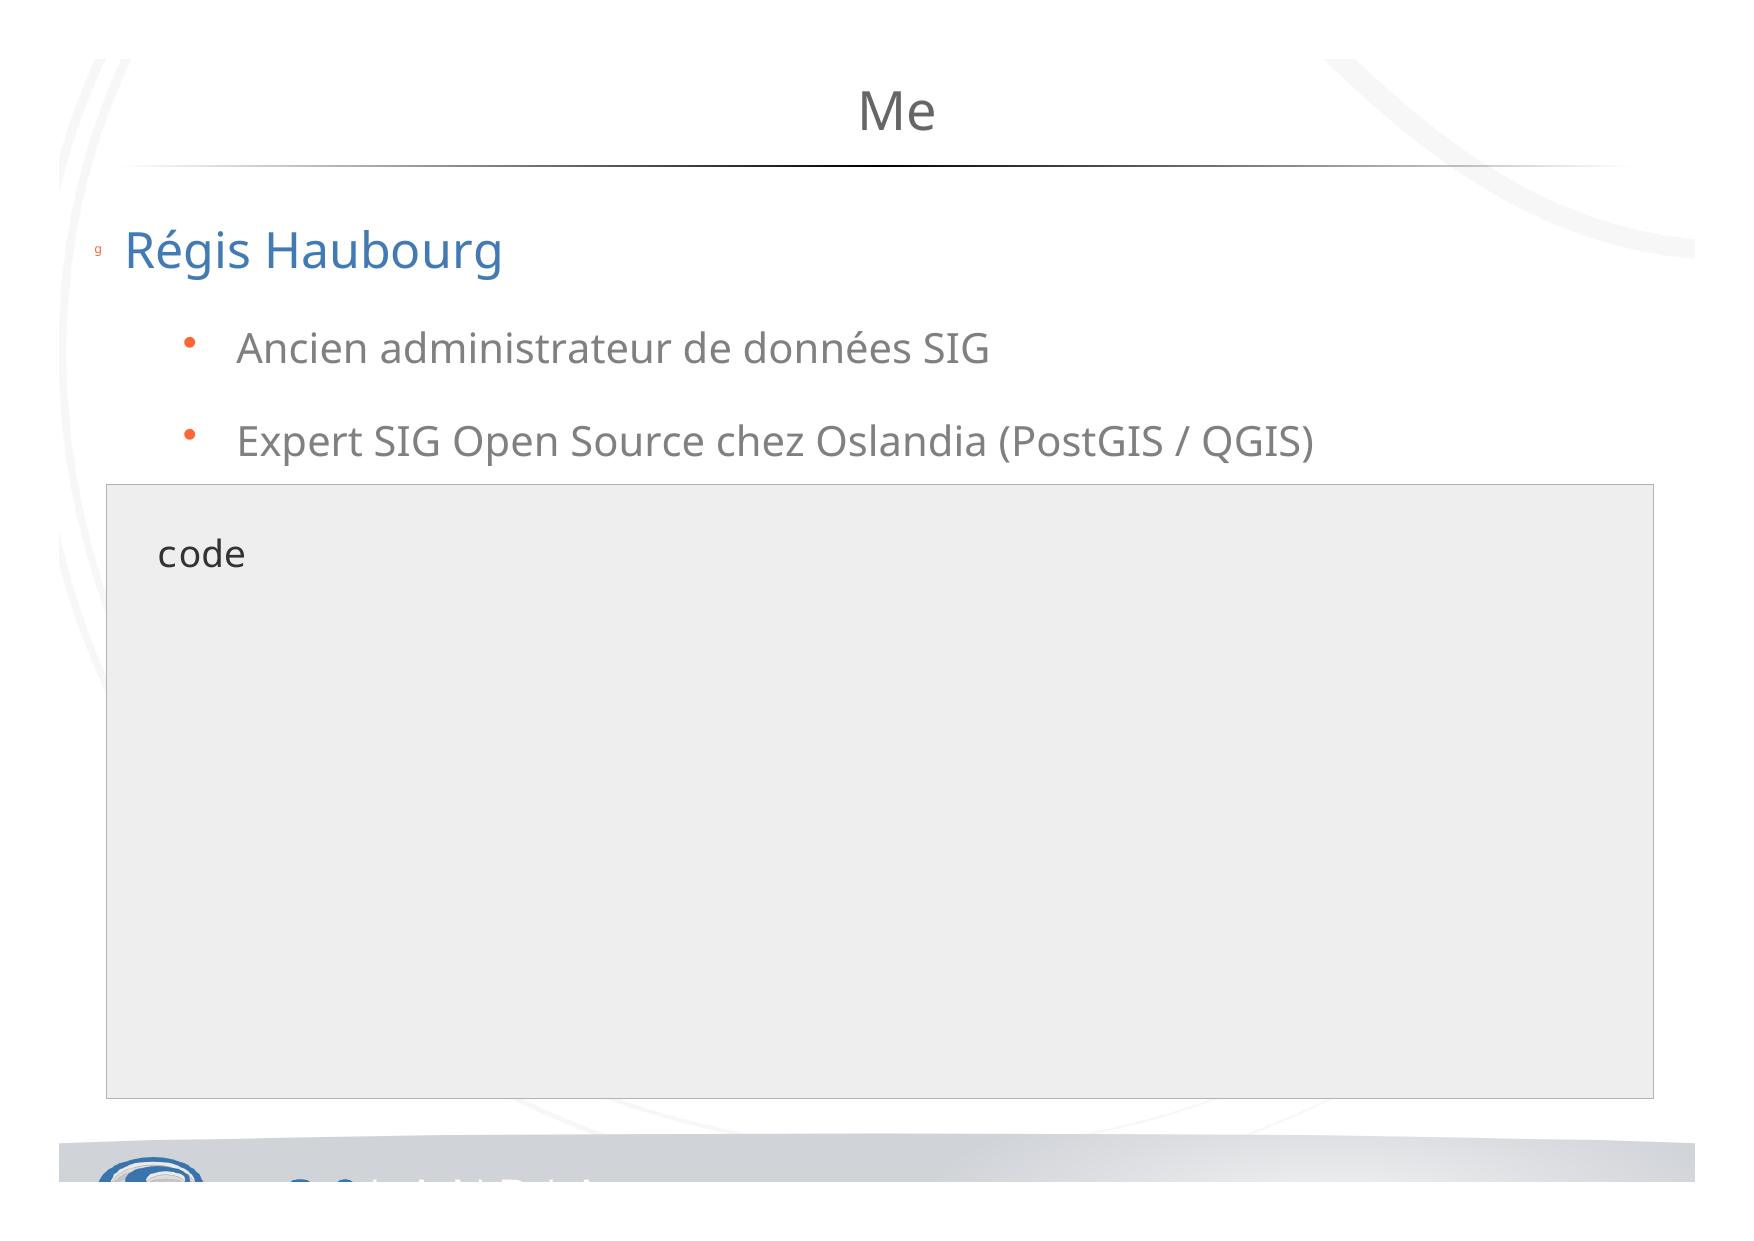

# Me
Régis Haubourg
Ancien administrateur de données SIG
Expert SIG Open Source chez Oslandia (PostGIS / QGIS)
Président de l’OSGeo-FR
code